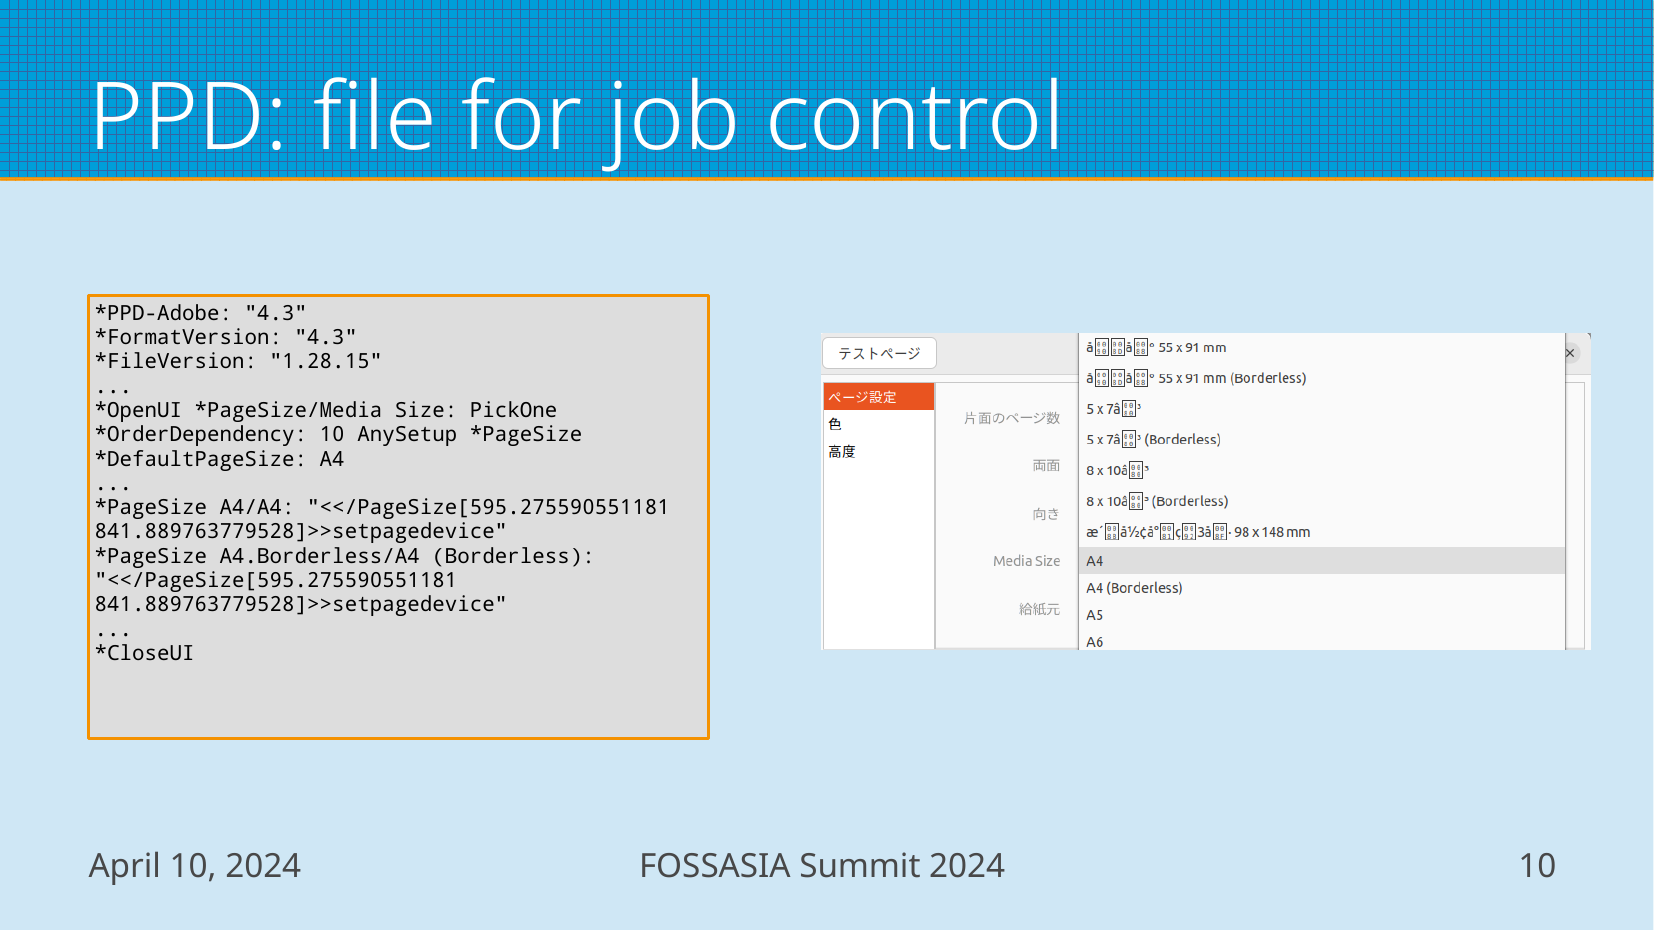

# PPD: file for job control
*PPD-Adobe: "4.3"
*FormatVersion: "4.3"
*FileVersion: "1.28.15"
...
*OpenUI *PageSize/Media Size: PickOne
*OrderDependency: 10 AnySetup *PageSize
*DefaultPageSize: A4
...
*PageSize A4/A4: "<</PageSize[595.275590551181 841.889763779528]>>setpagedevice"
*PageSize A4.Borderless/A4 (Borderless): "<</PageSize[595.275590551181 841.889763779528]>>setpagedevice"
...
*CloseUI
April 10, 2024
FOSSASIA Summit 2024
10